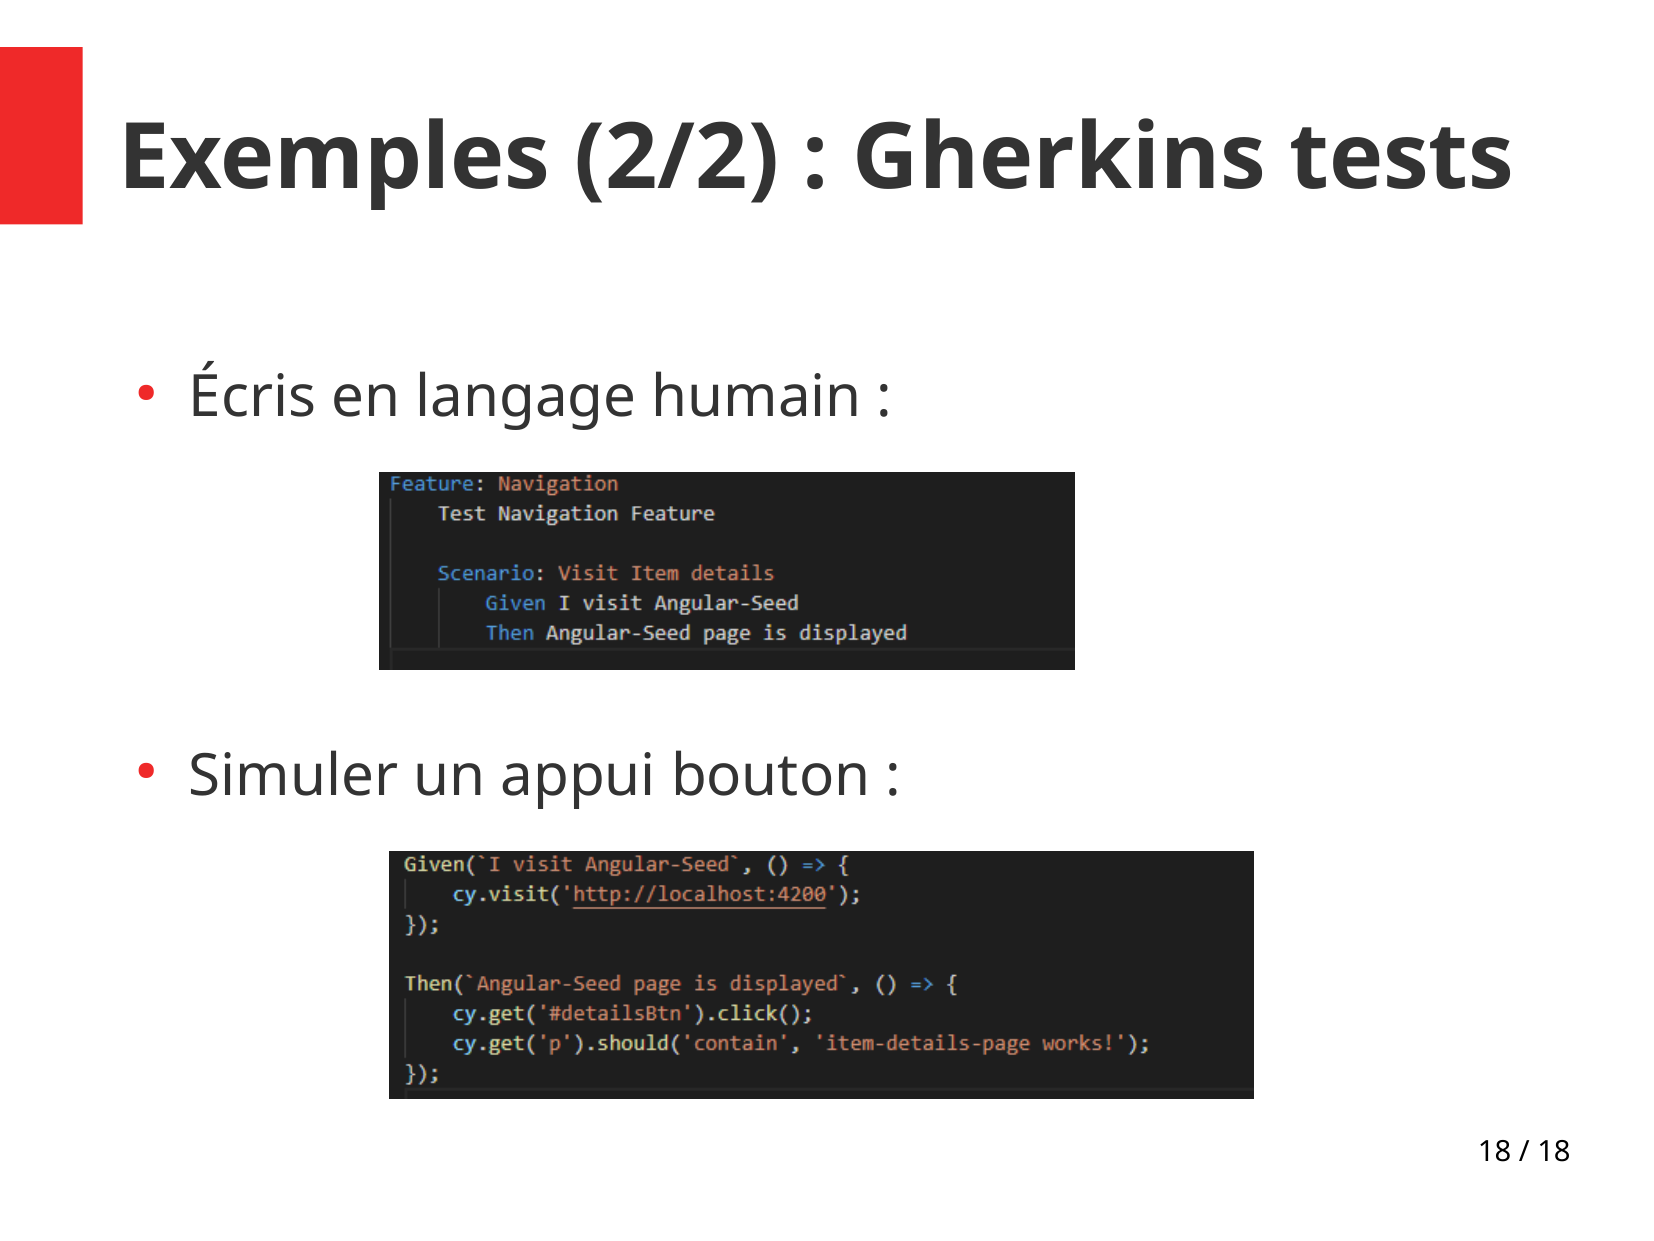

# Exemples (2/2) : Gherkins tests
Écris en langage humain :
Simuler un appui bouton :
18